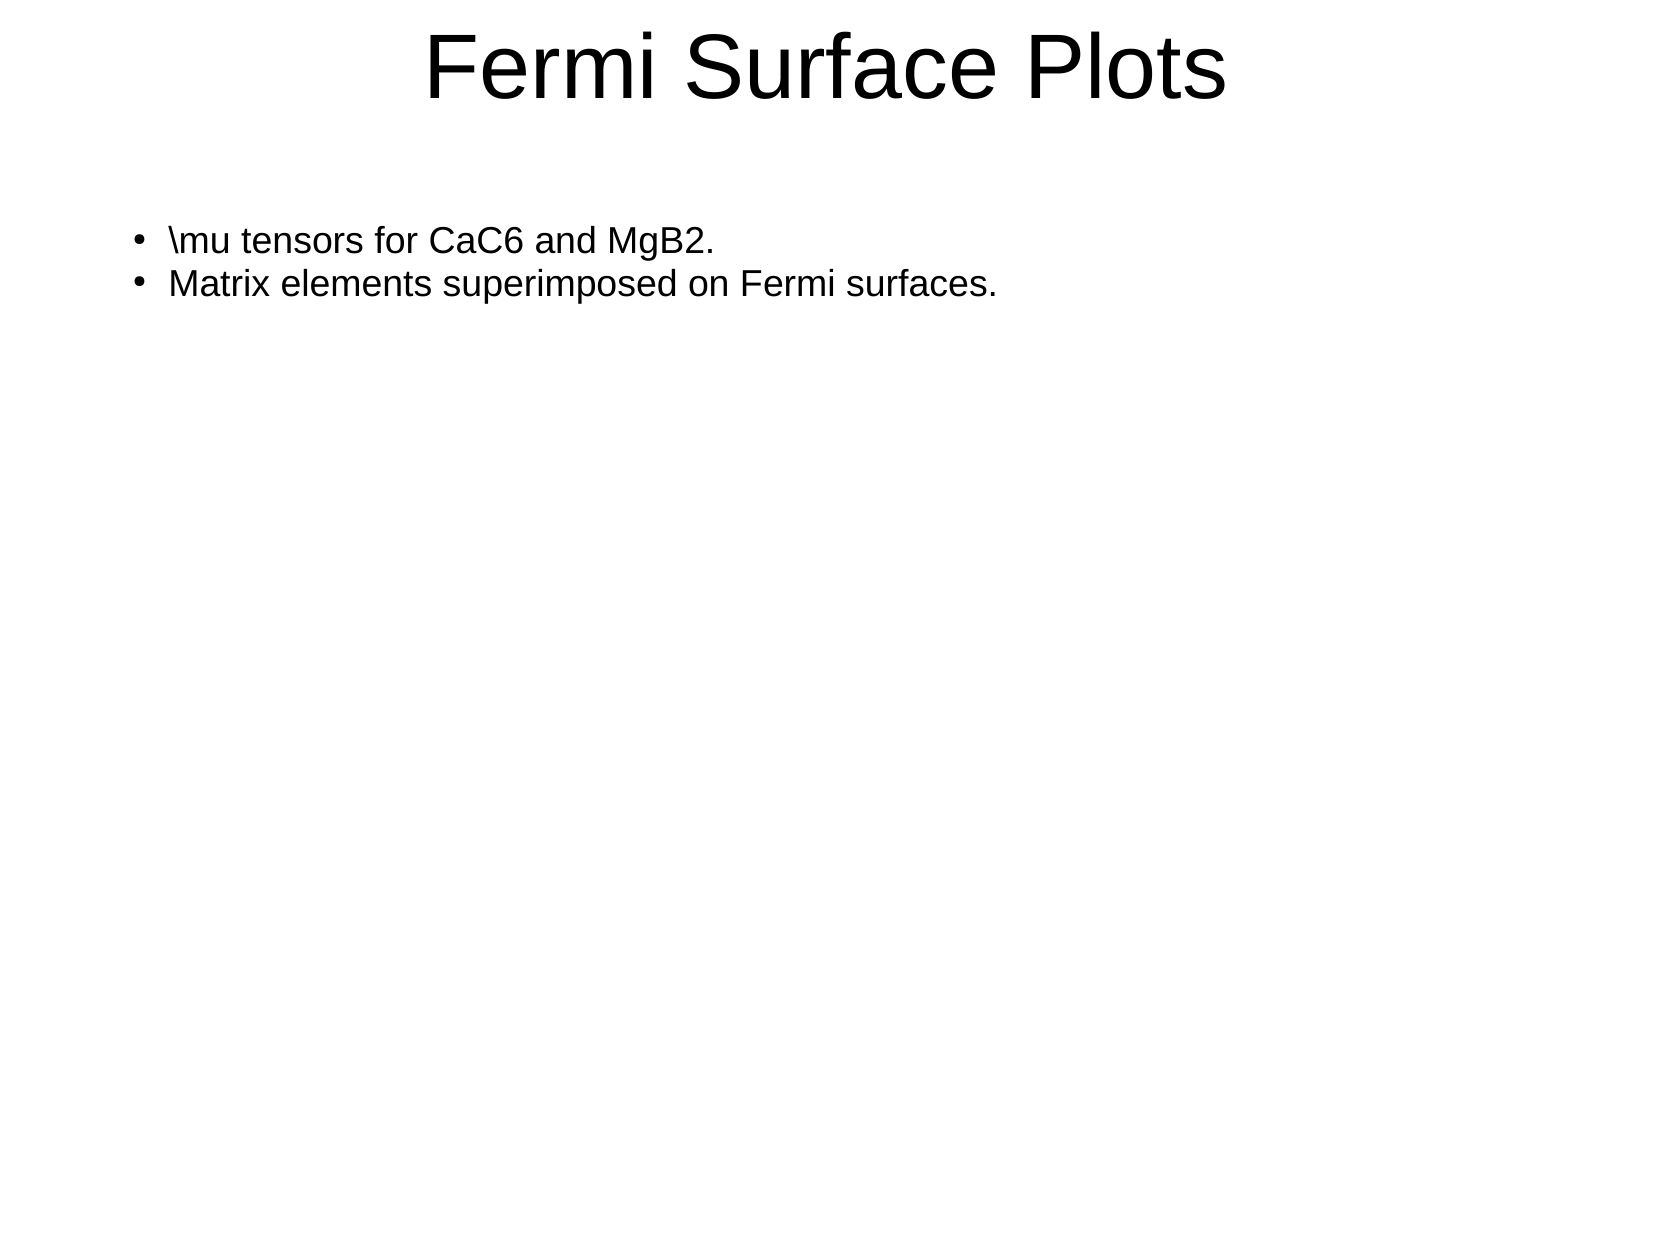

# Fermi Surface Plots
\mu tensors for CaC6 and MgB2.
Matrix elements superimposed on Fermi surfaces.